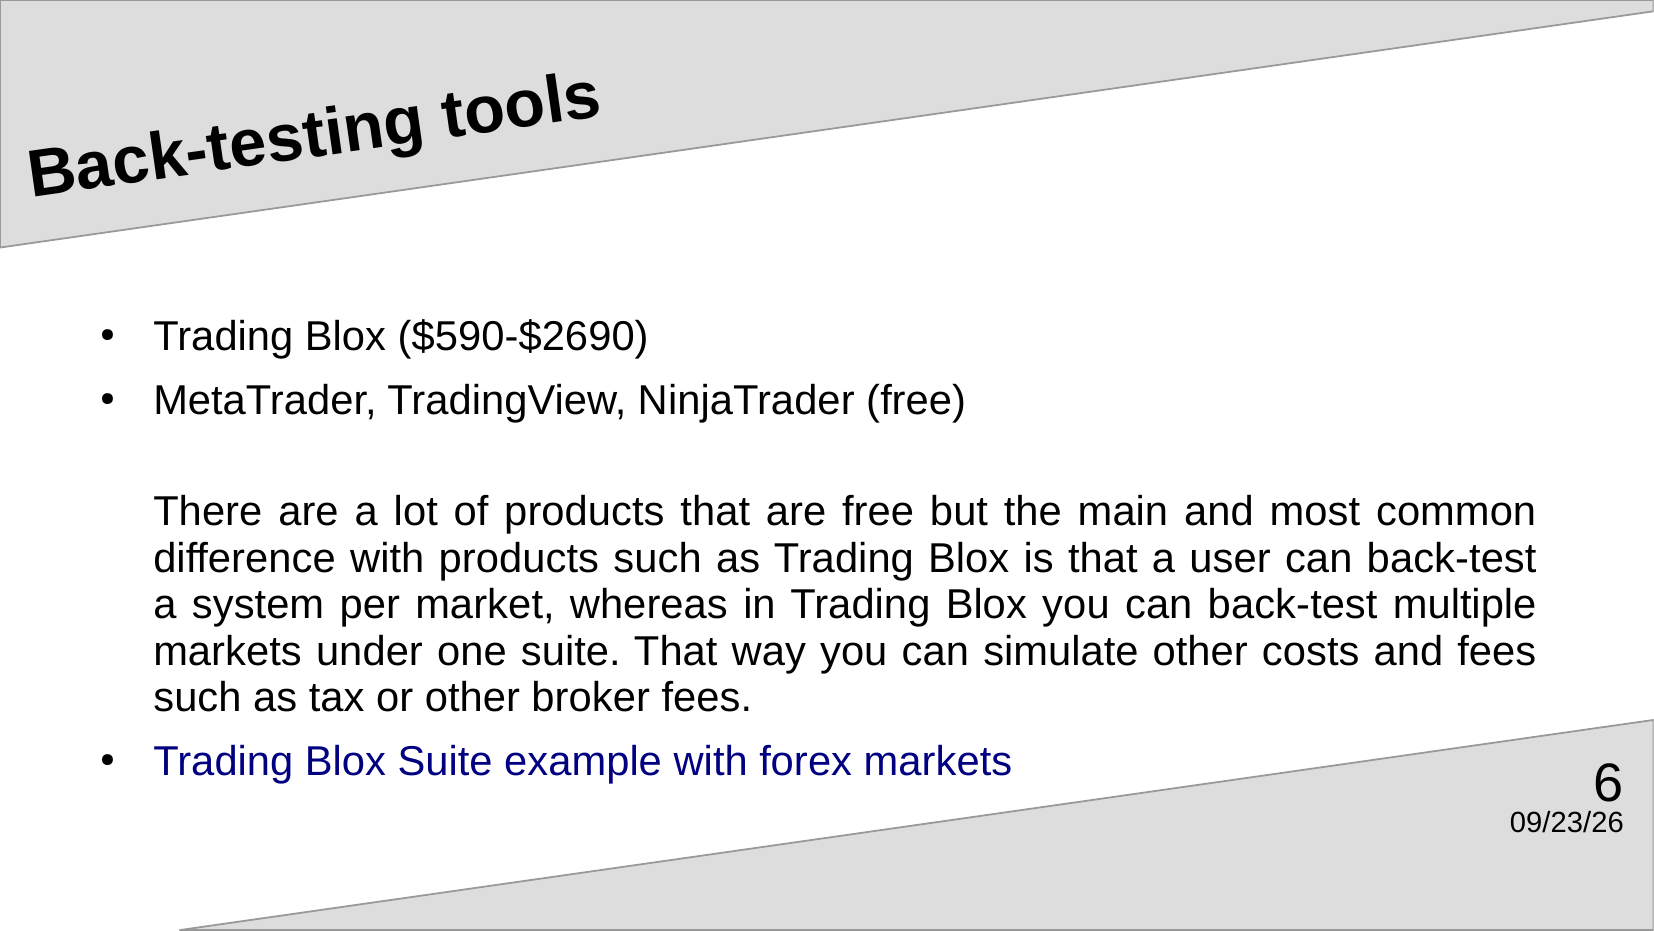

# Back-testing tools
Trading Blox ($590-$2690)
MetaTrader, TradingView, NinjaTrader (free)
There are a lot of products that are free but the main and most common difference with products such as Trading Blox is that a user can back-test a system per market, whereas in Trading Blox you can back-test multiple markets under one suite. That way you can simulate other costs and fees such as tax or other broker fees.
Trading Blox Suite example with forex markets
6